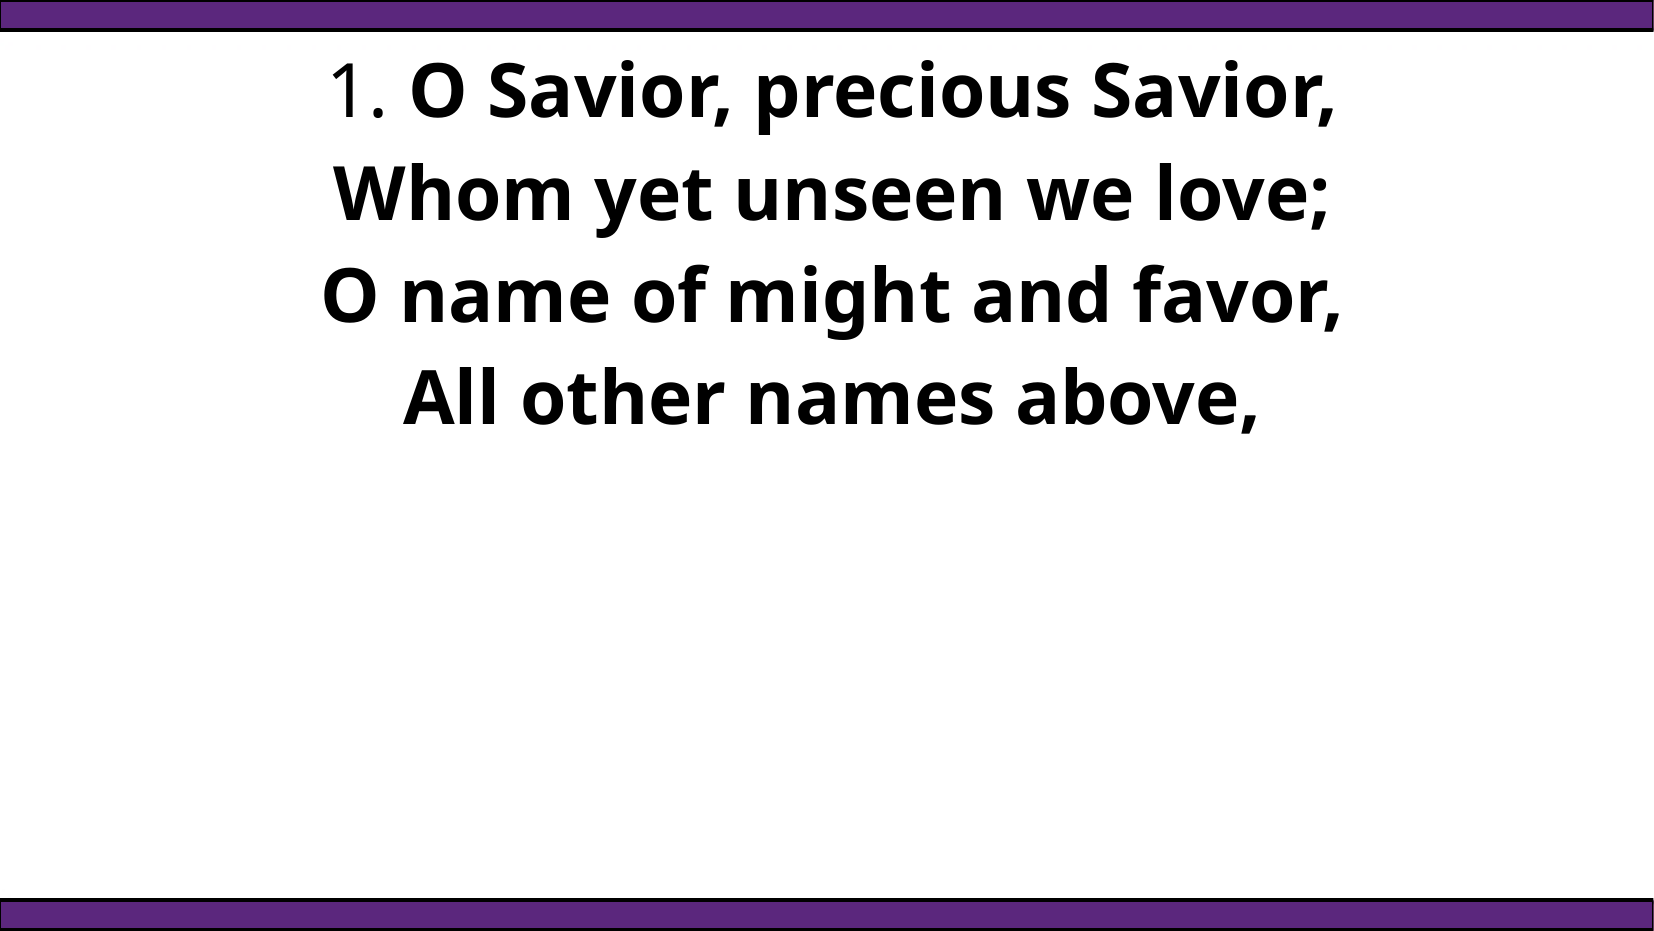

1. O Savior, precious Savior,
Whom yet unseen we love;
O name of might and favor,
All other names above,